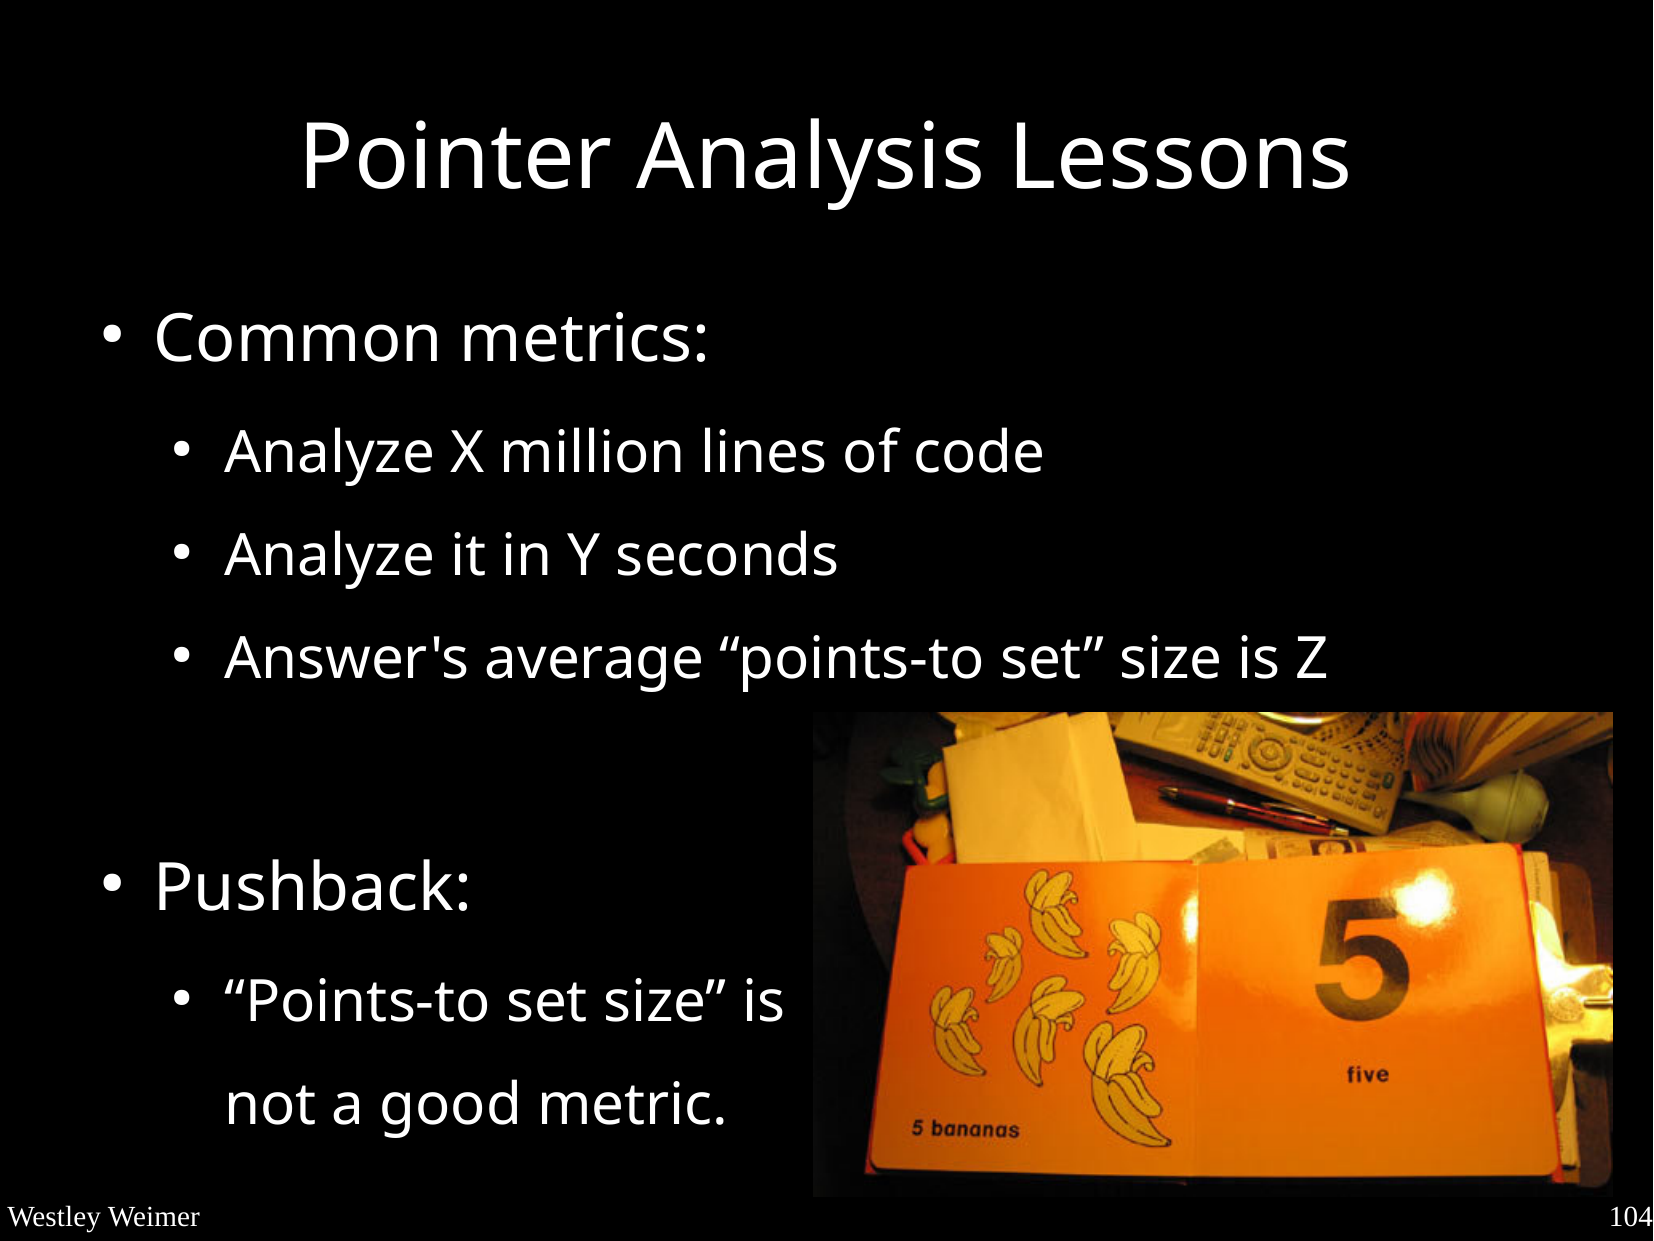

# Pointer Analysis Lessons
Common metrics:
Analyze X million lines of code
Analyze it in Y seconds
Answer's average “points-to set” size is Z
Pushback:
“Points-to set size” is
not a good metric.
104